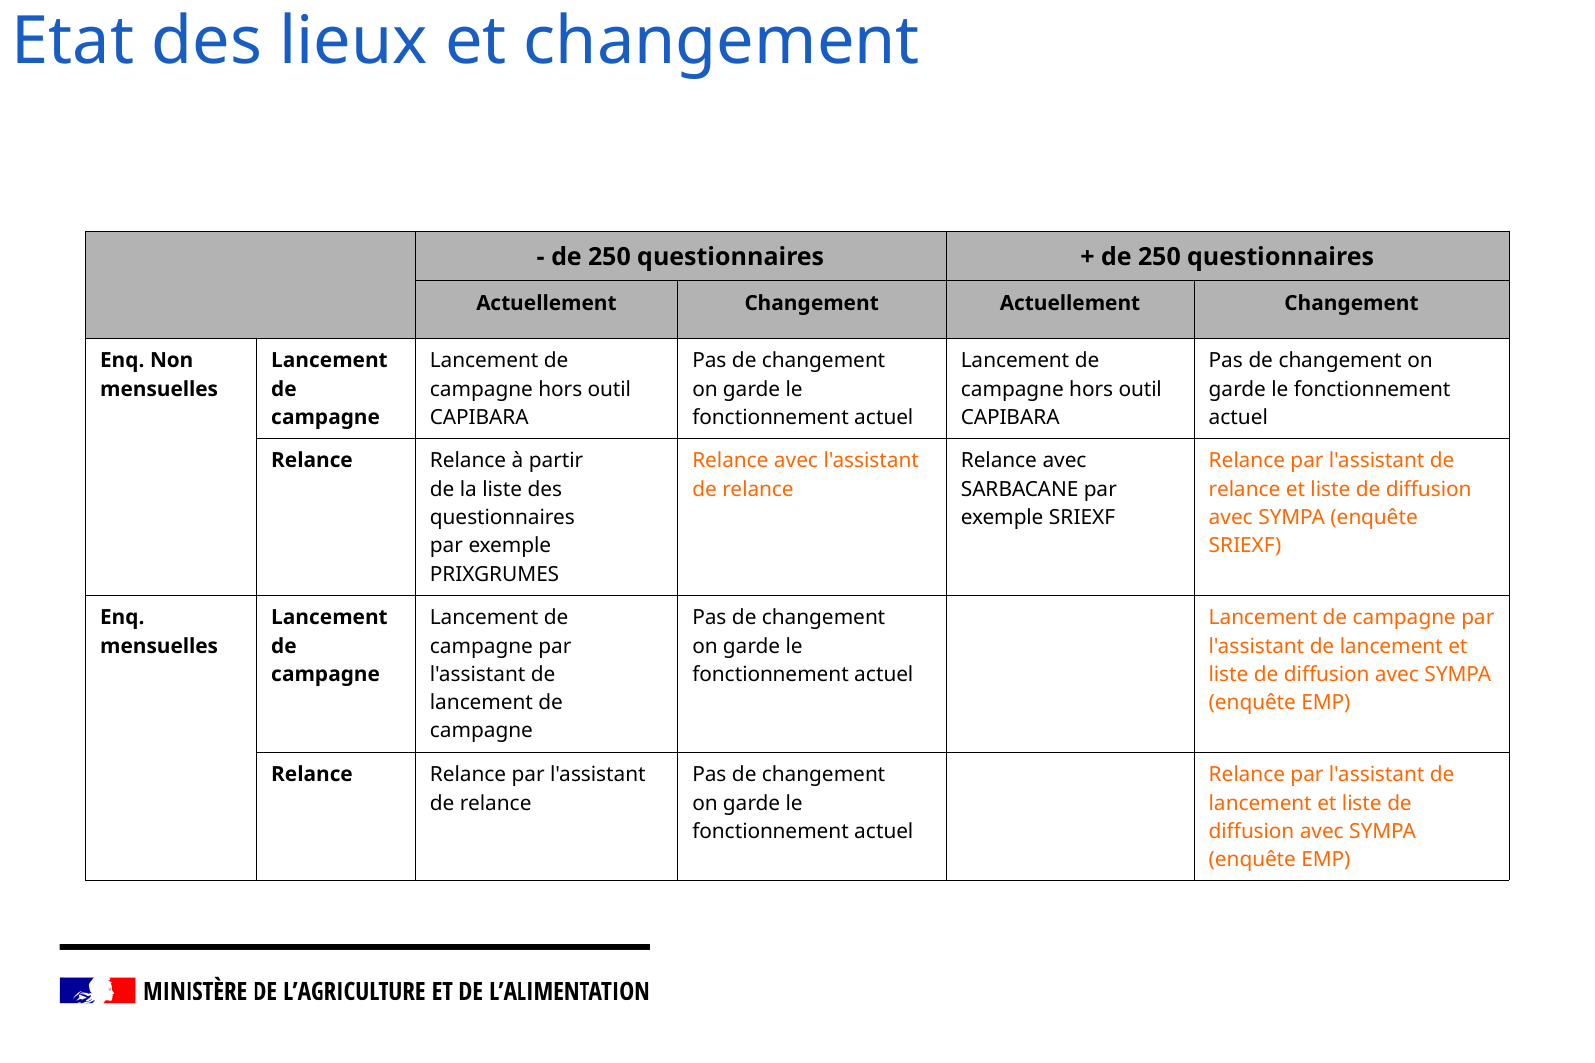

# Etat des lieux et changement
| | | - de 250 questionnaires | | + de 250 questionnaires | |
| --- | --- | --- | --- | --- | --- |
| | | Actuellement | Changement | Actuellement | Changement |
| Enq. Non mensuelles | Lancement de campagne | Lancement de campagne hors outil CAPIBARA | Pas de changement on garde le fonctionnement actuel | Lancement de campagne hors outil CAPIBARA | Pas de changement on garde le fonctionnement actuel |
| | Relance | Relance à partir de la liste des questionnaires par exemple PRIXGRUMES | Relance avec l'assistant de relance | Relance avec SARBACANE par exemple SRIEXF | Relance par l'assistant de relance et liste de diffusion avec SYMPA (enquête SRIEXF) |
| Enq. mensuelles | Lancement de campagne | Lancement de campagne par l'assistant de lancement de campagne | Pas de changement on garde le fonctionnement actuel | | Lancement de campagne par l'assistant de lancement et liste de diffusion avec SYMPA (enquête EMP) |
| | Relance | Relance par l'assistant de relance | Pas de changement on garde le fonctionnement actuel | | Relance par l'assistant de lancement et liste de diffusion avec SYMPA (enquête EMP) |